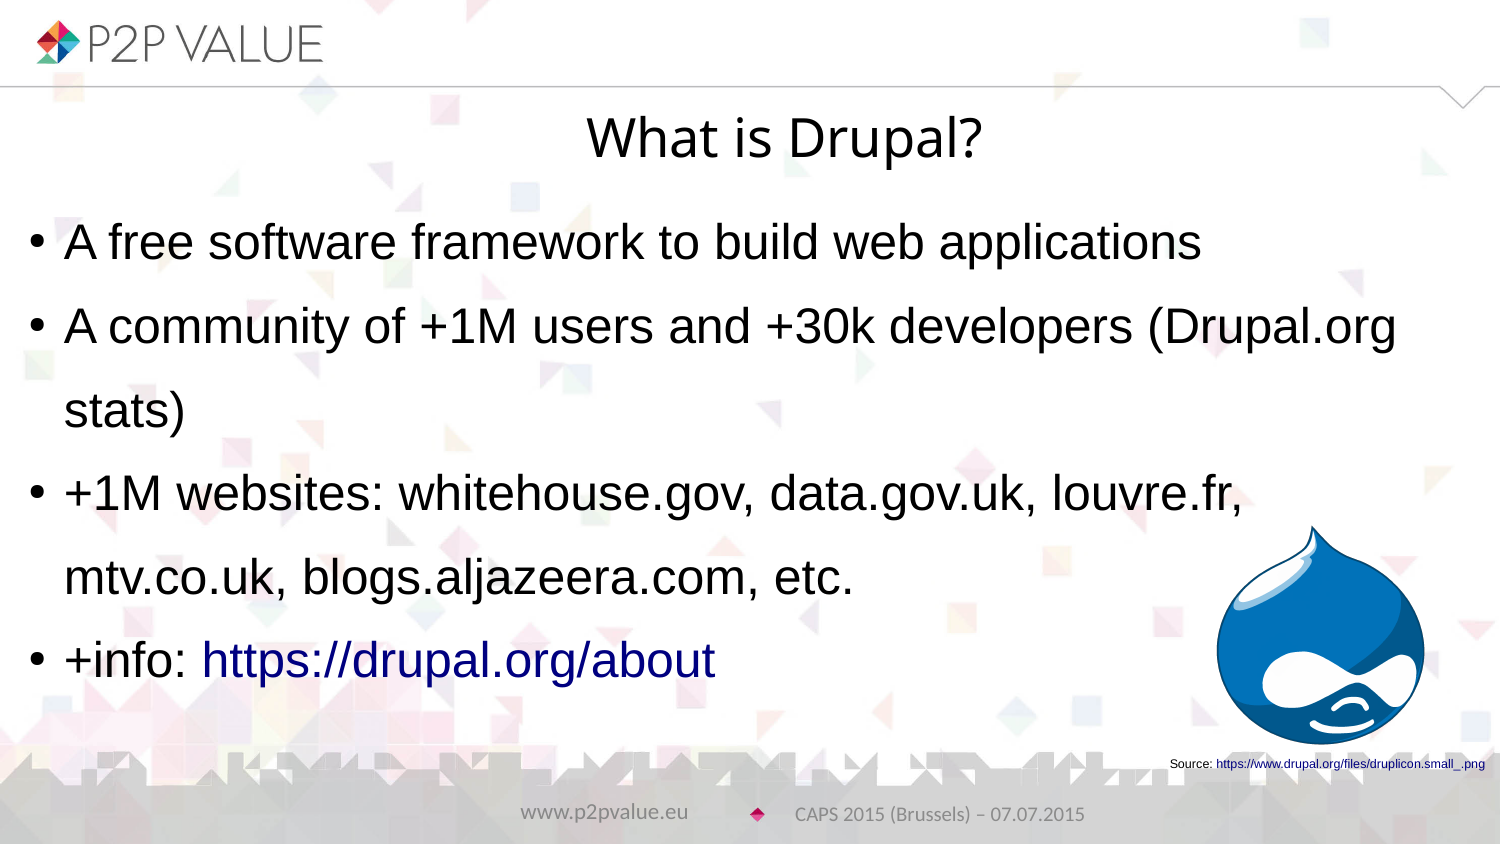

# What is Drupal?
A free software framework to build web applications
A community of +1M users and +30k developers (Drupal.org stats)
+1M websites: whitehouse.gov, data.gov.uk, louvre.fr, mtv.co.uk, blogs.aljazeera.com, etc.
+info: https://drupal.org/about
Source: https://www.drupal.org/files/druplicon.small_.png
www.p2pvalue.eu
CAPS 2015 (Brussels) – 07.07.2015